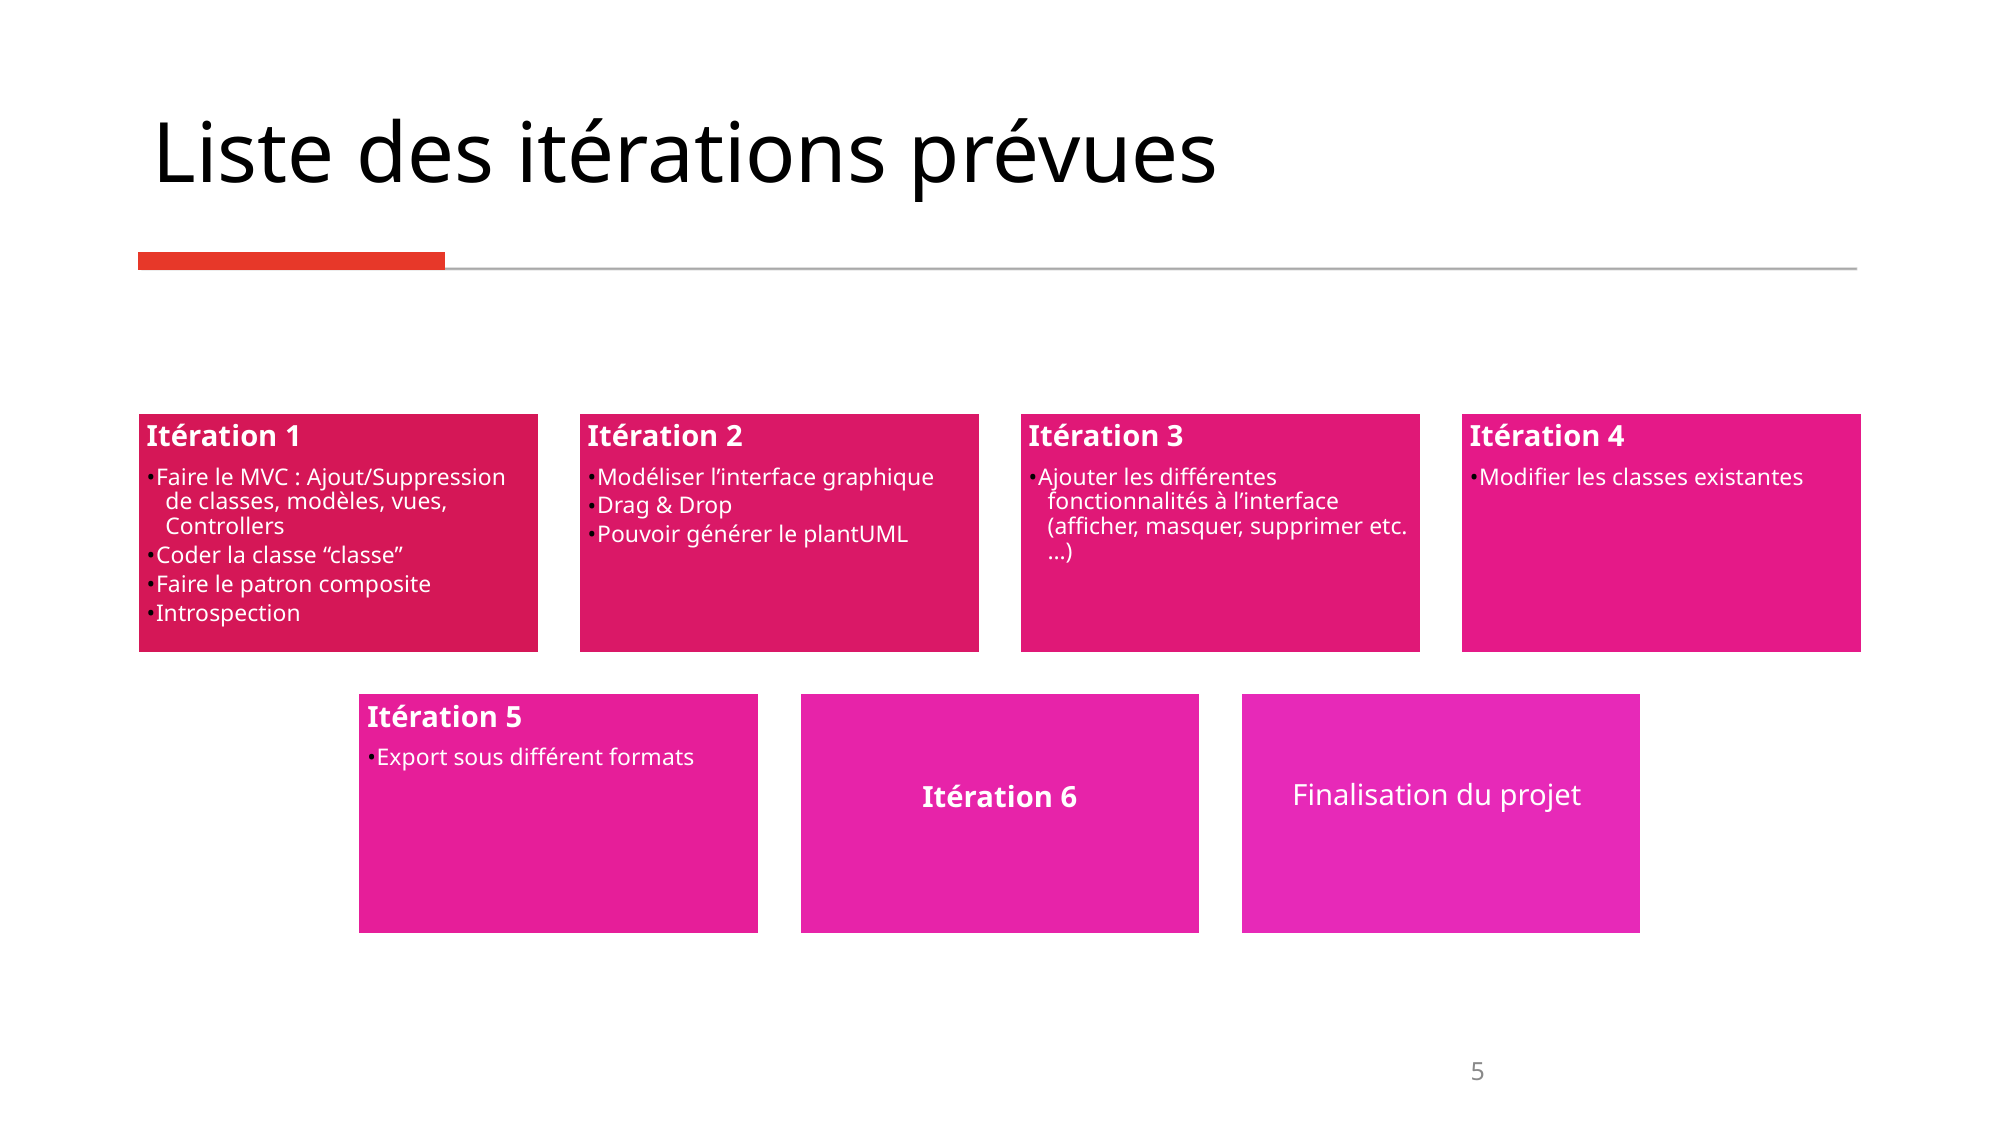

# Liste des itérations prévues
Itération 1
Faire le MVC : Ajout/Suppression de classes, modèles, vues, Controllers
Coder la classe “classe”
Faire le patron composite
Introspection
Itération 2
Modéliser l’interface graphique
Drag & Drop
Pouvoir générer le plantUML
Itération 3
Ajouter les différentes fonctionnalités à l’interface (afficher, masquer, supprimer etc.…)
Itération 4
Modifier les classes existantes
Itération 5
Export sous différent formats
Itération 6
Finalisation du projet